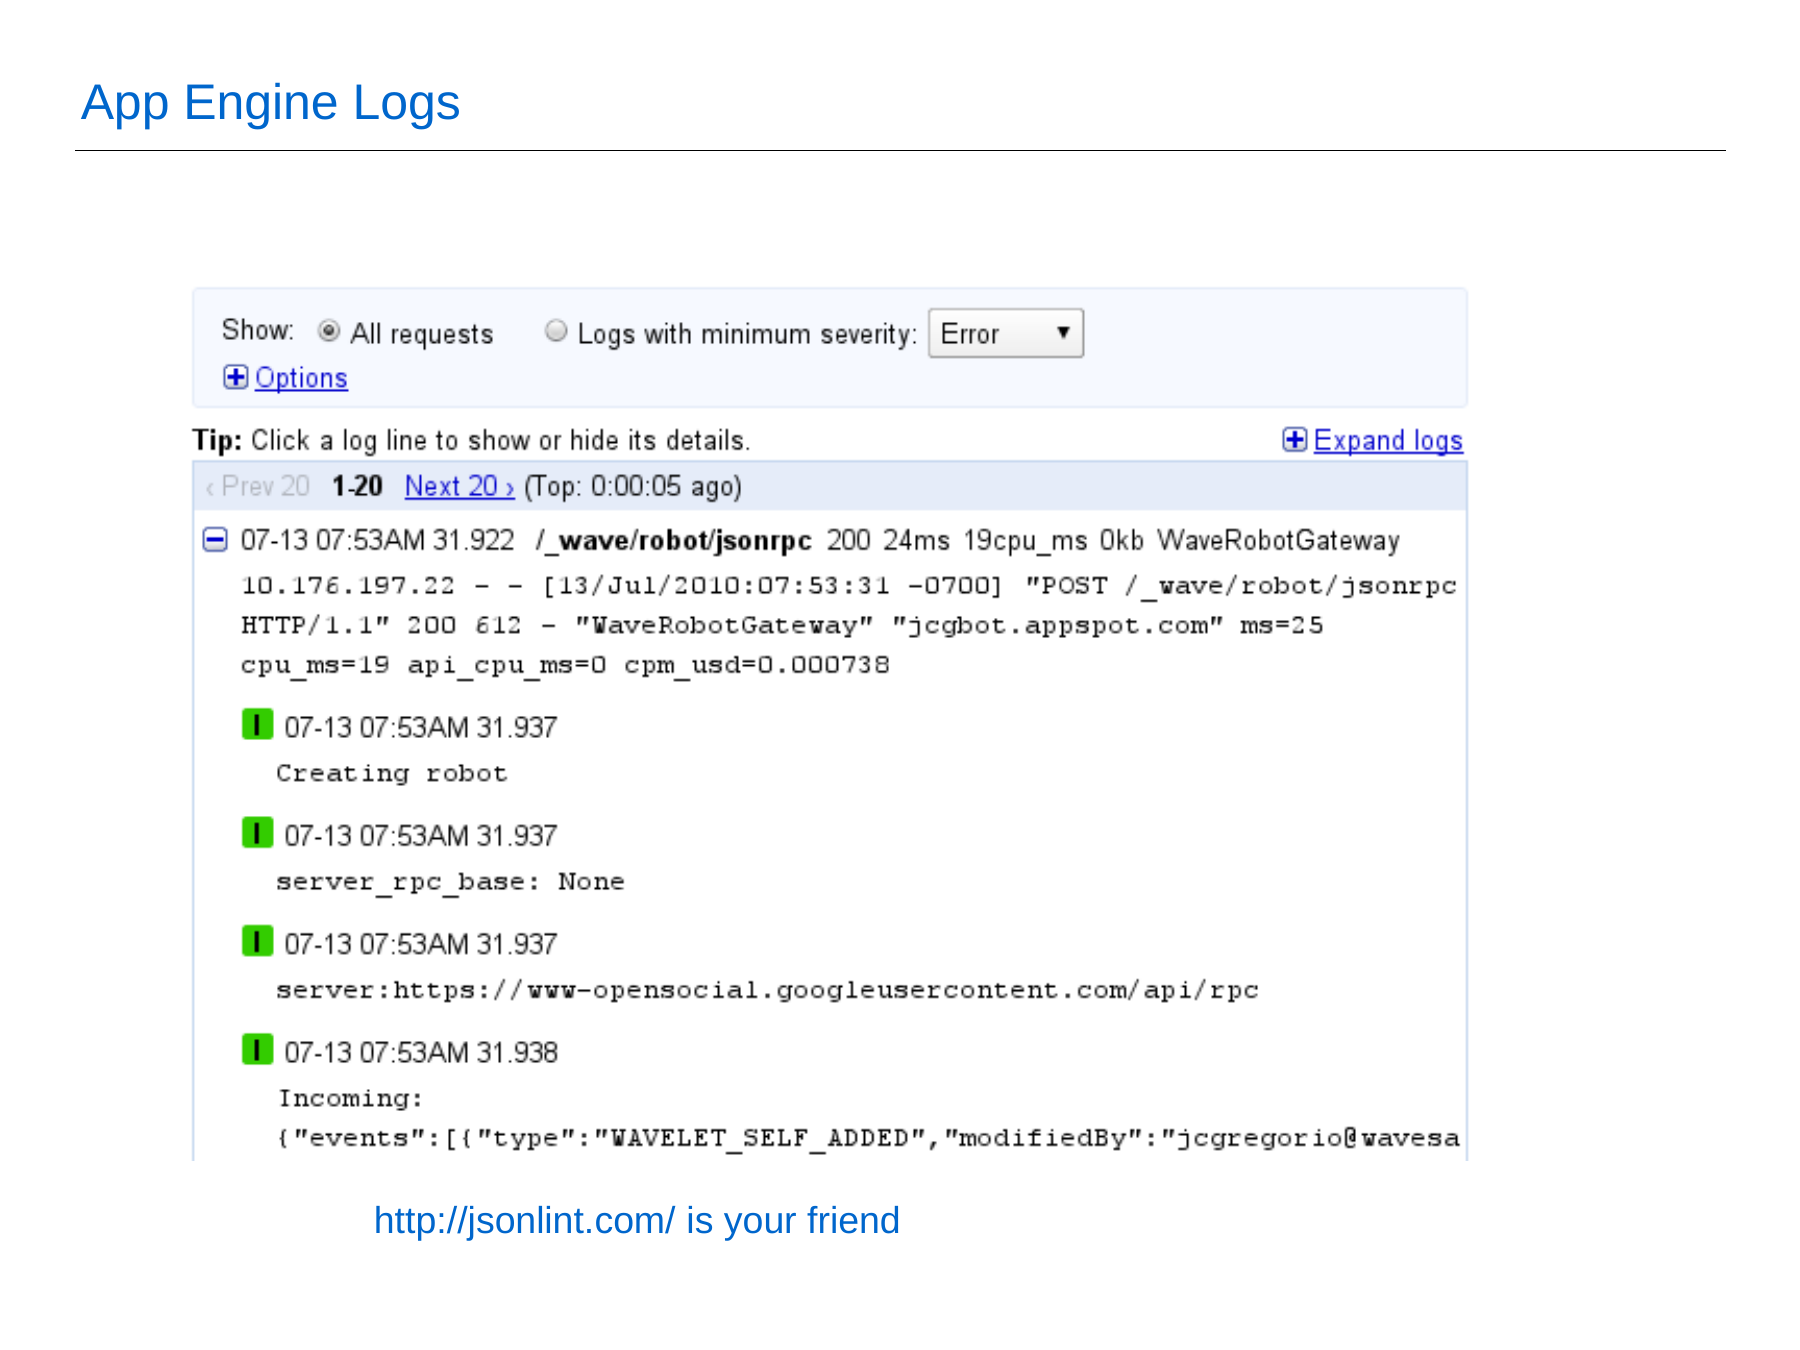

# App Engine Logs
http://jsonlint.com/ is your friend